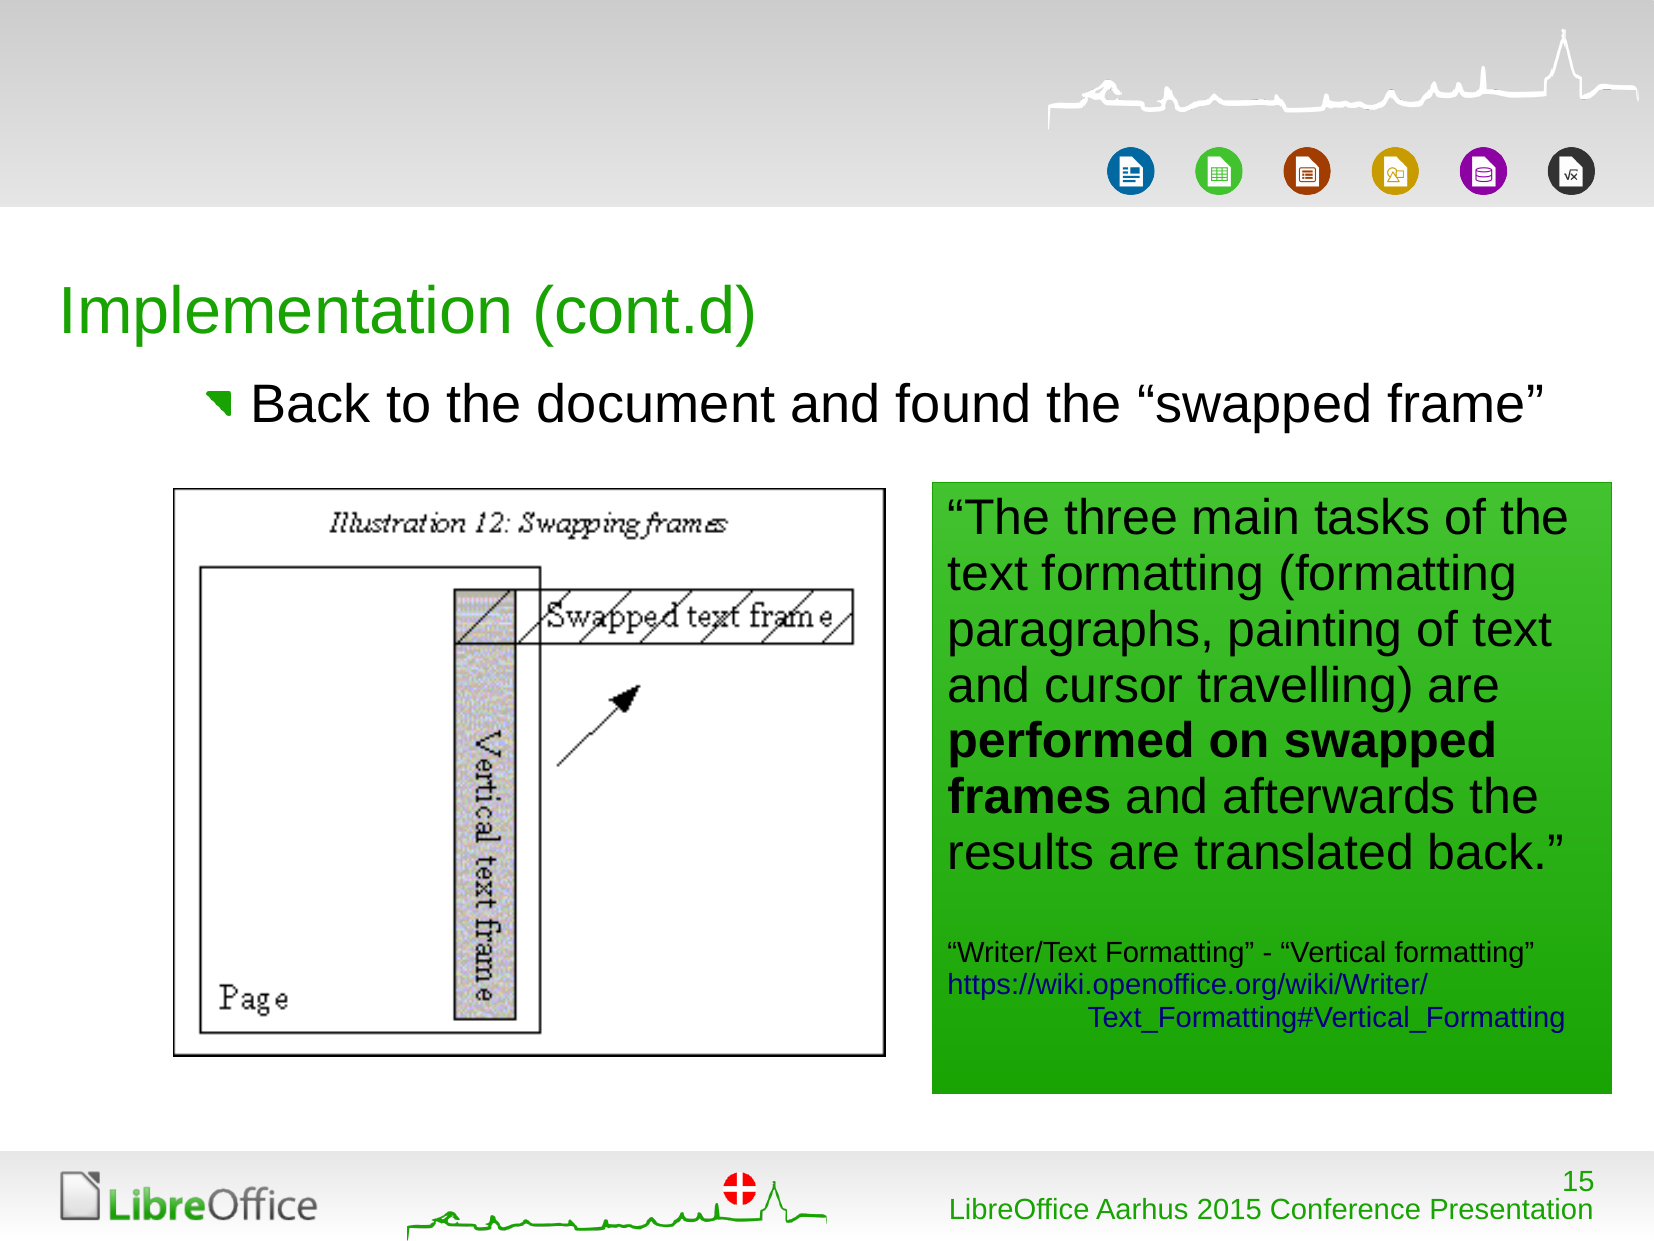

# Implementation (cont.d)
Back to the document and found the “swapped frame”
“The three main tasks of the text formatting (formatting paragraphs, painting of text and cursor travelling) are performed on swapped frames and afterwards the results are translated back.”
“Writer/Text Formatting” - “Vertical formatting”
https://wiki.openoffice.org/wiki/Writer/
 Text_Formatting#Vertical_Formatting
15
LibreOffice Aarhus 2015 Conference Presentation